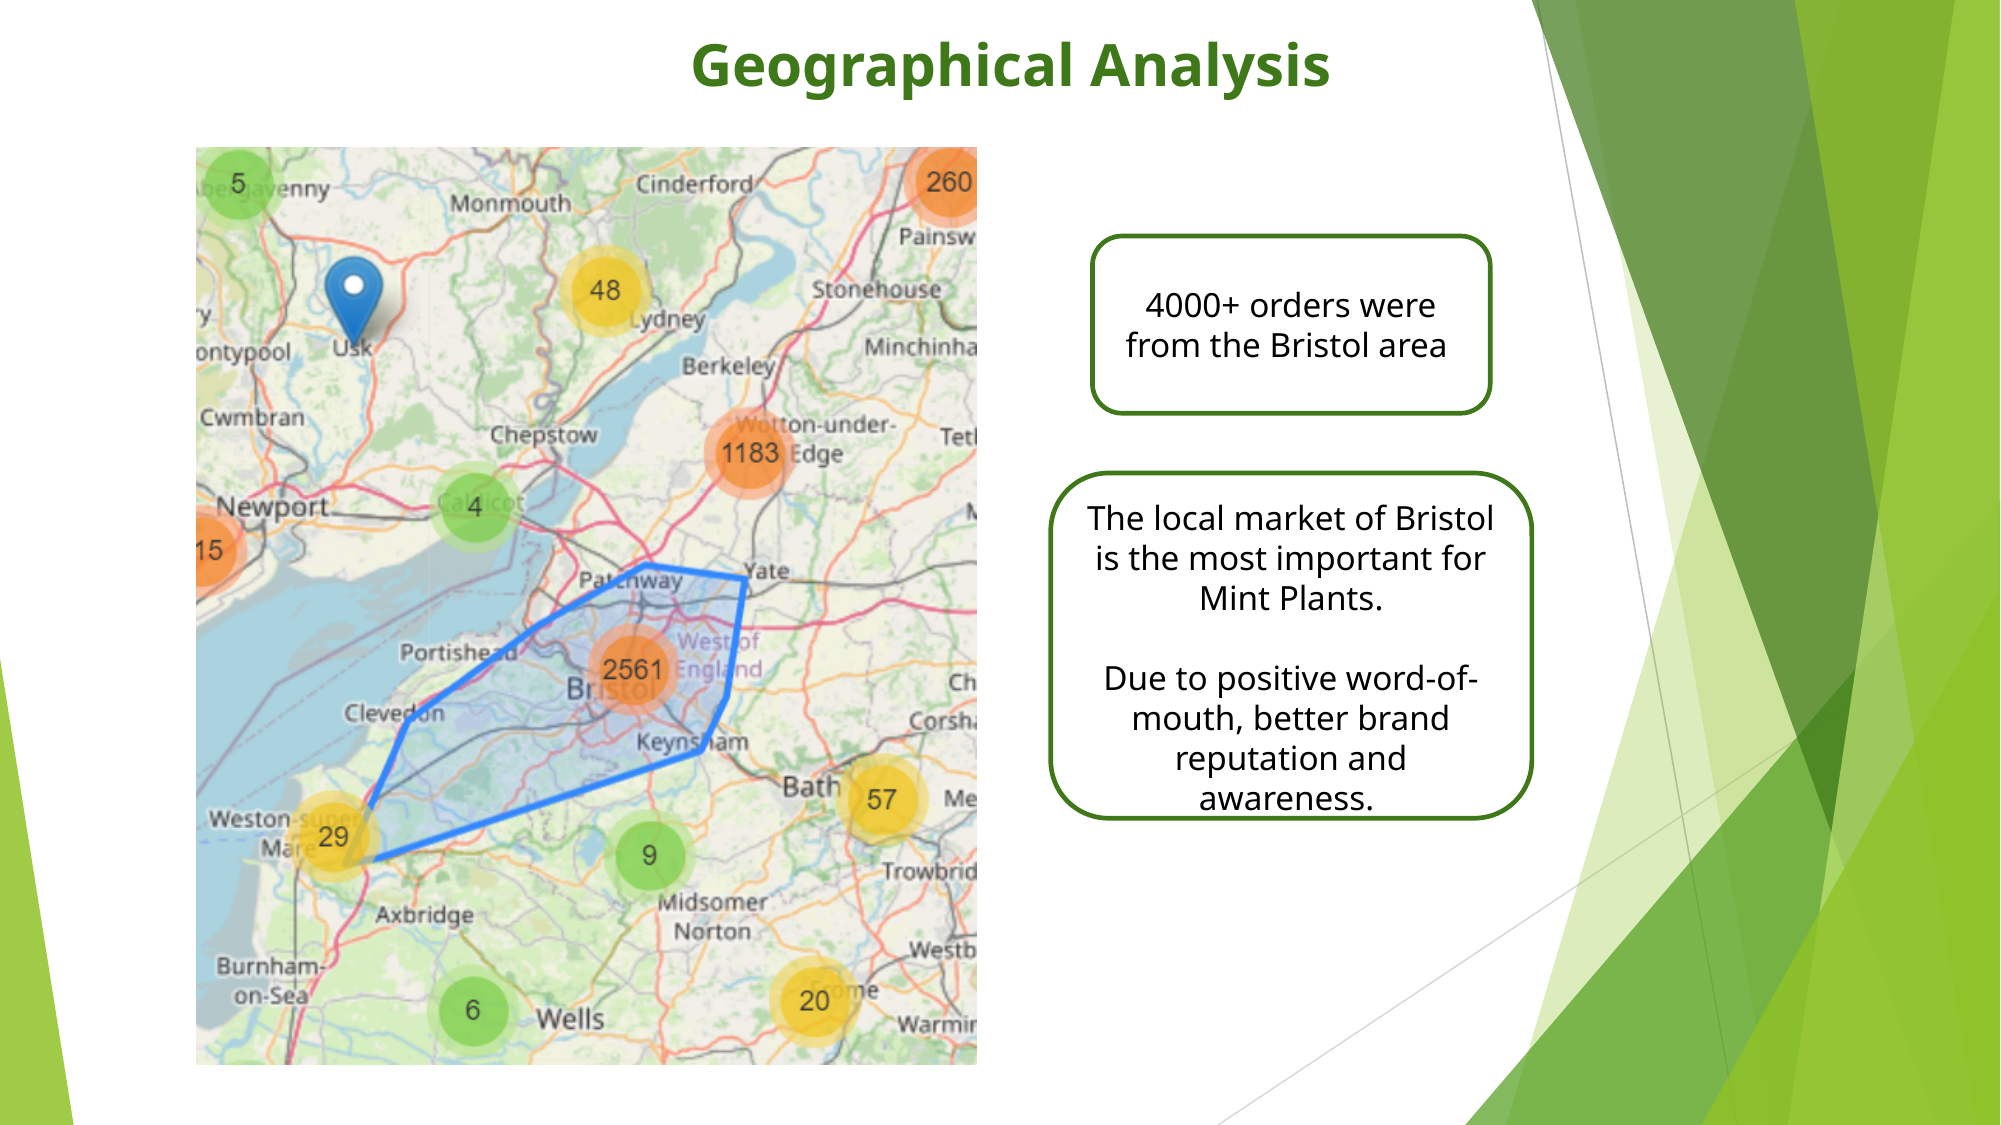

Geographical Analysis
4000+ orders were from the Bristol area
The local market of Bristol is the most important for Mint Plants.
Due to positive word-of-mouth, better brand reputation and awareness.